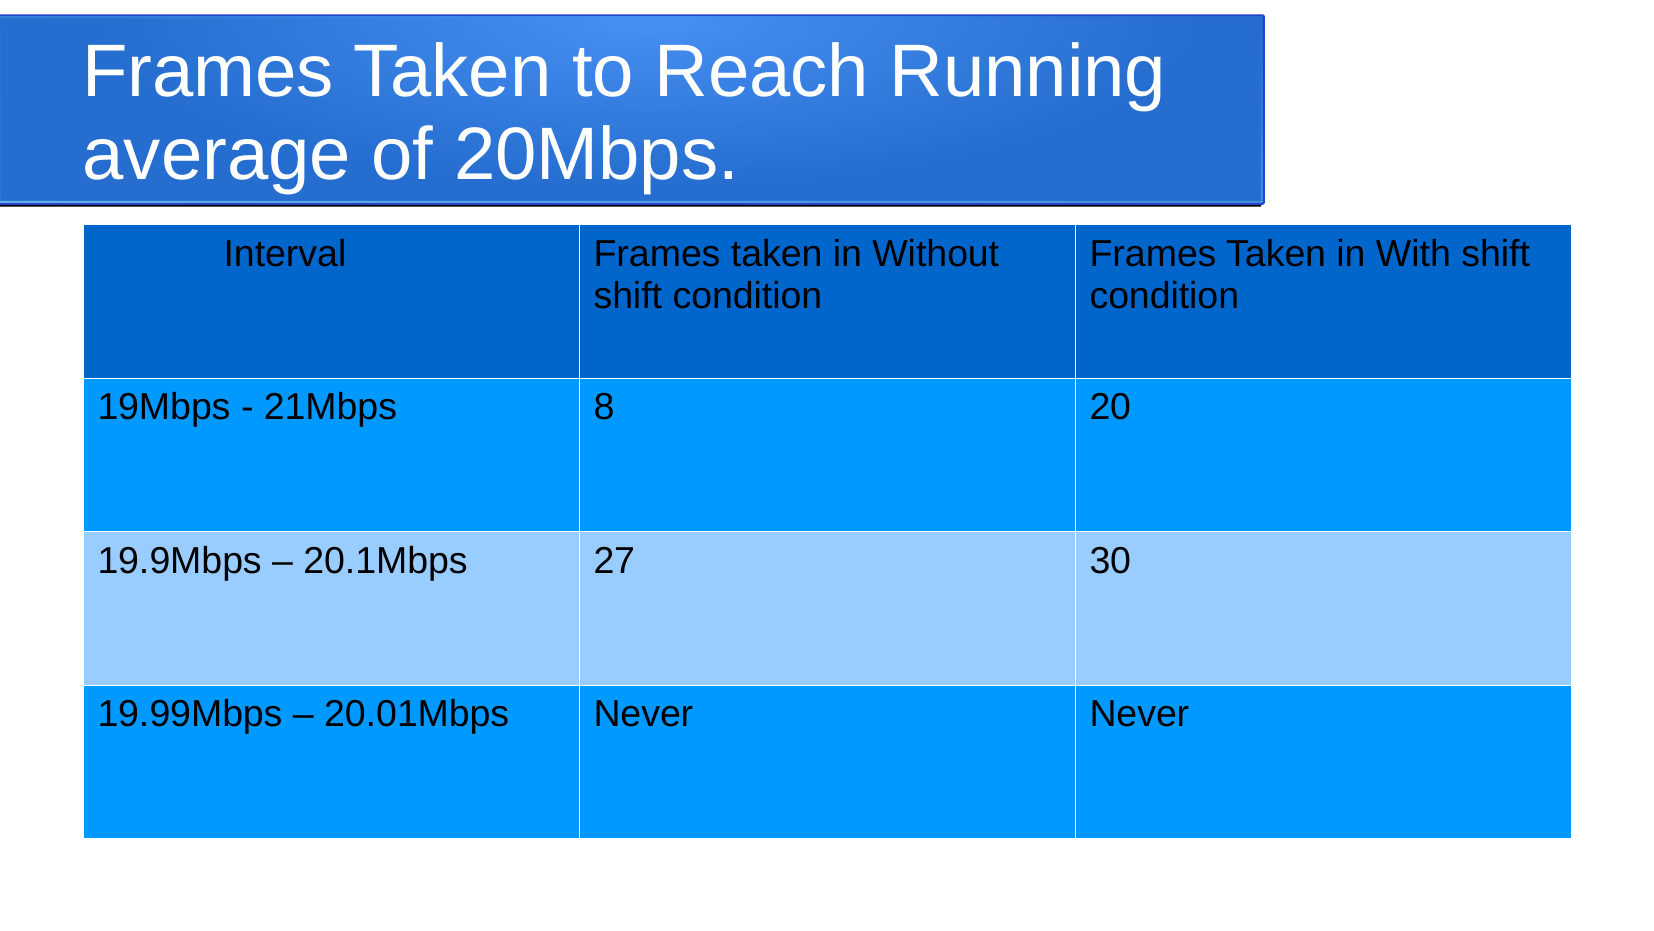

# Frames Taken to Reach Running average of 20Mbps.
| Interval | Frames taken in Without shift condition | Frames Taken in With shift condition |
| --- | --- | --- |
| 19Mbps - 21Mbps | 8 | 20 |
| 19.9Mbps – 20.1Mbps | 27 | 30 |
| 19.99Mbps – 20.01Mbps | Never | Never |